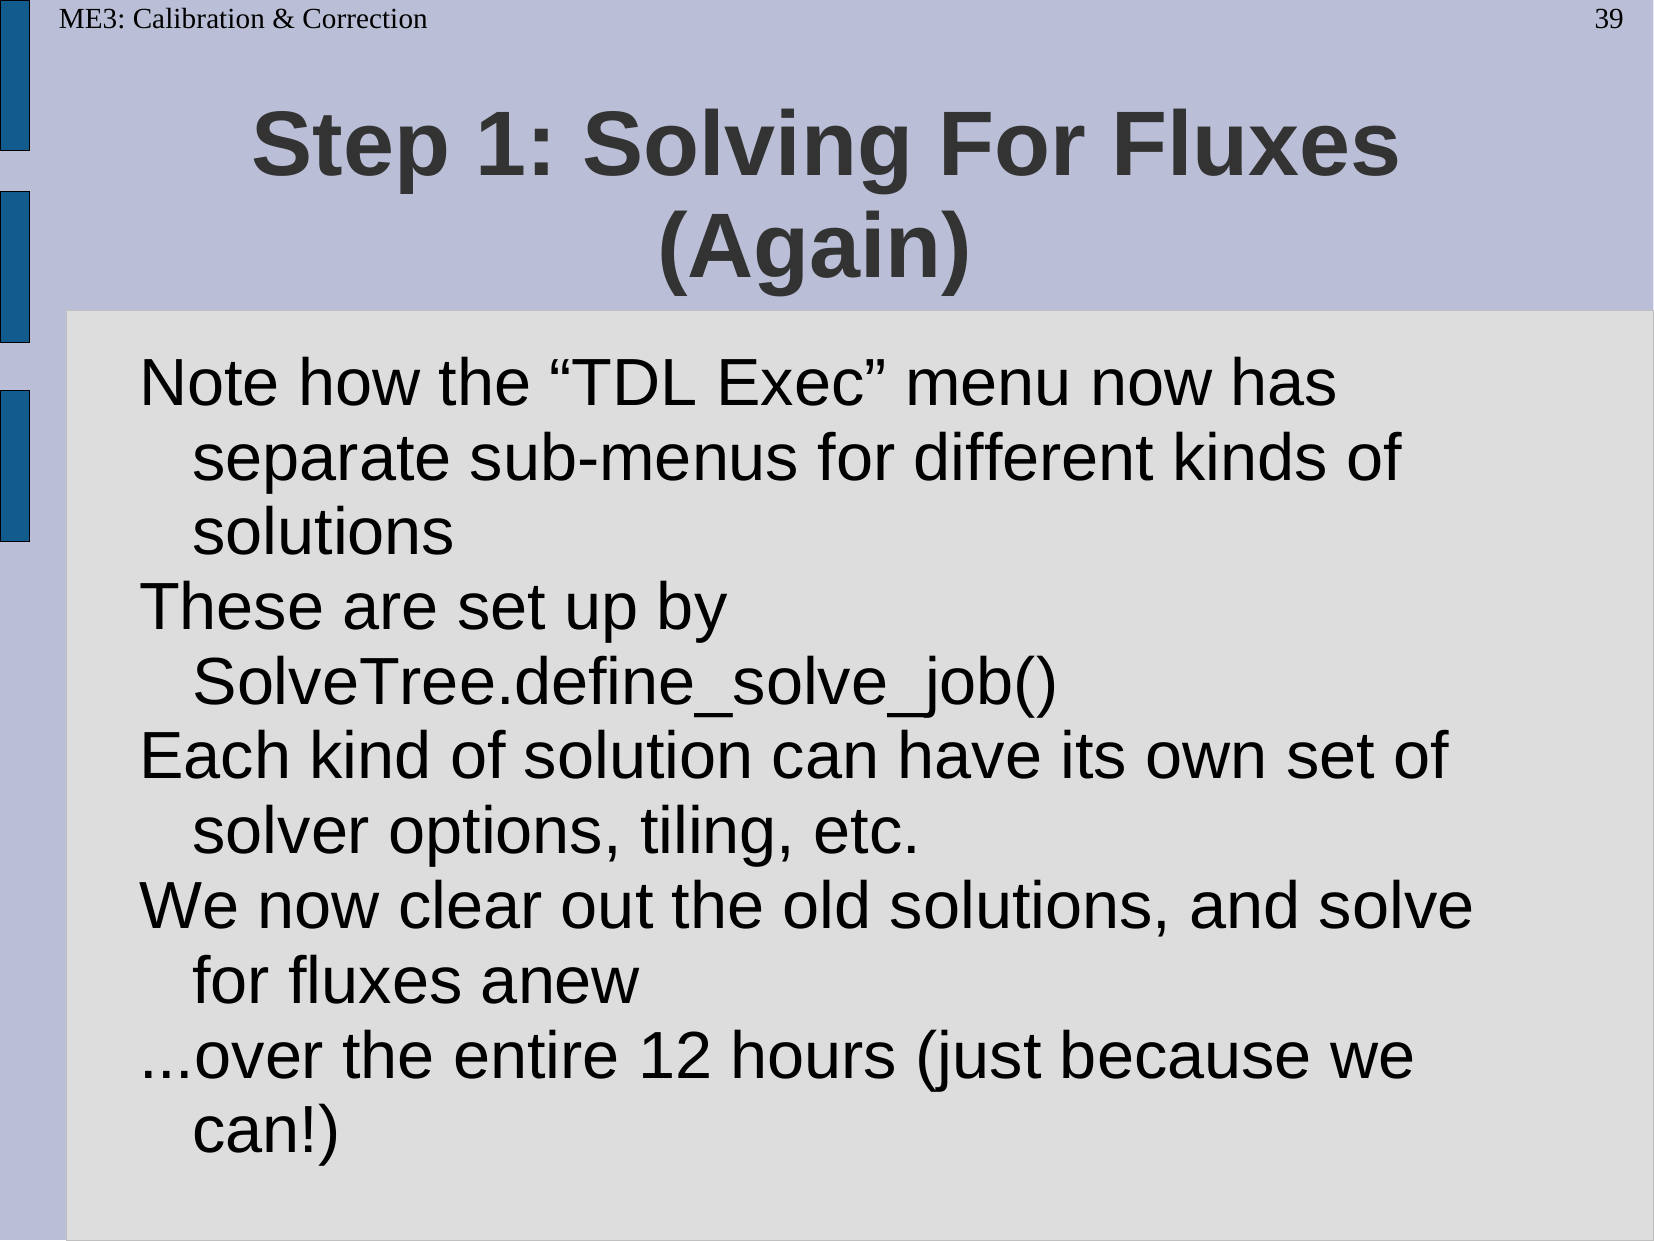

ME3: Calibration & Correction
39
# Step 1: Solving For Fluxes (Again)
Note how the “TDL Exec” menu now has separate sub-menus for different kinds of solutions
These are set up by SolveTree.define_solve_job()
Each kind of solution can have its own set of solver options, tiling, etc.
We now clear out the old solutions, and solve for fluxes anew
...over the entire 12 hours (just because we can!)